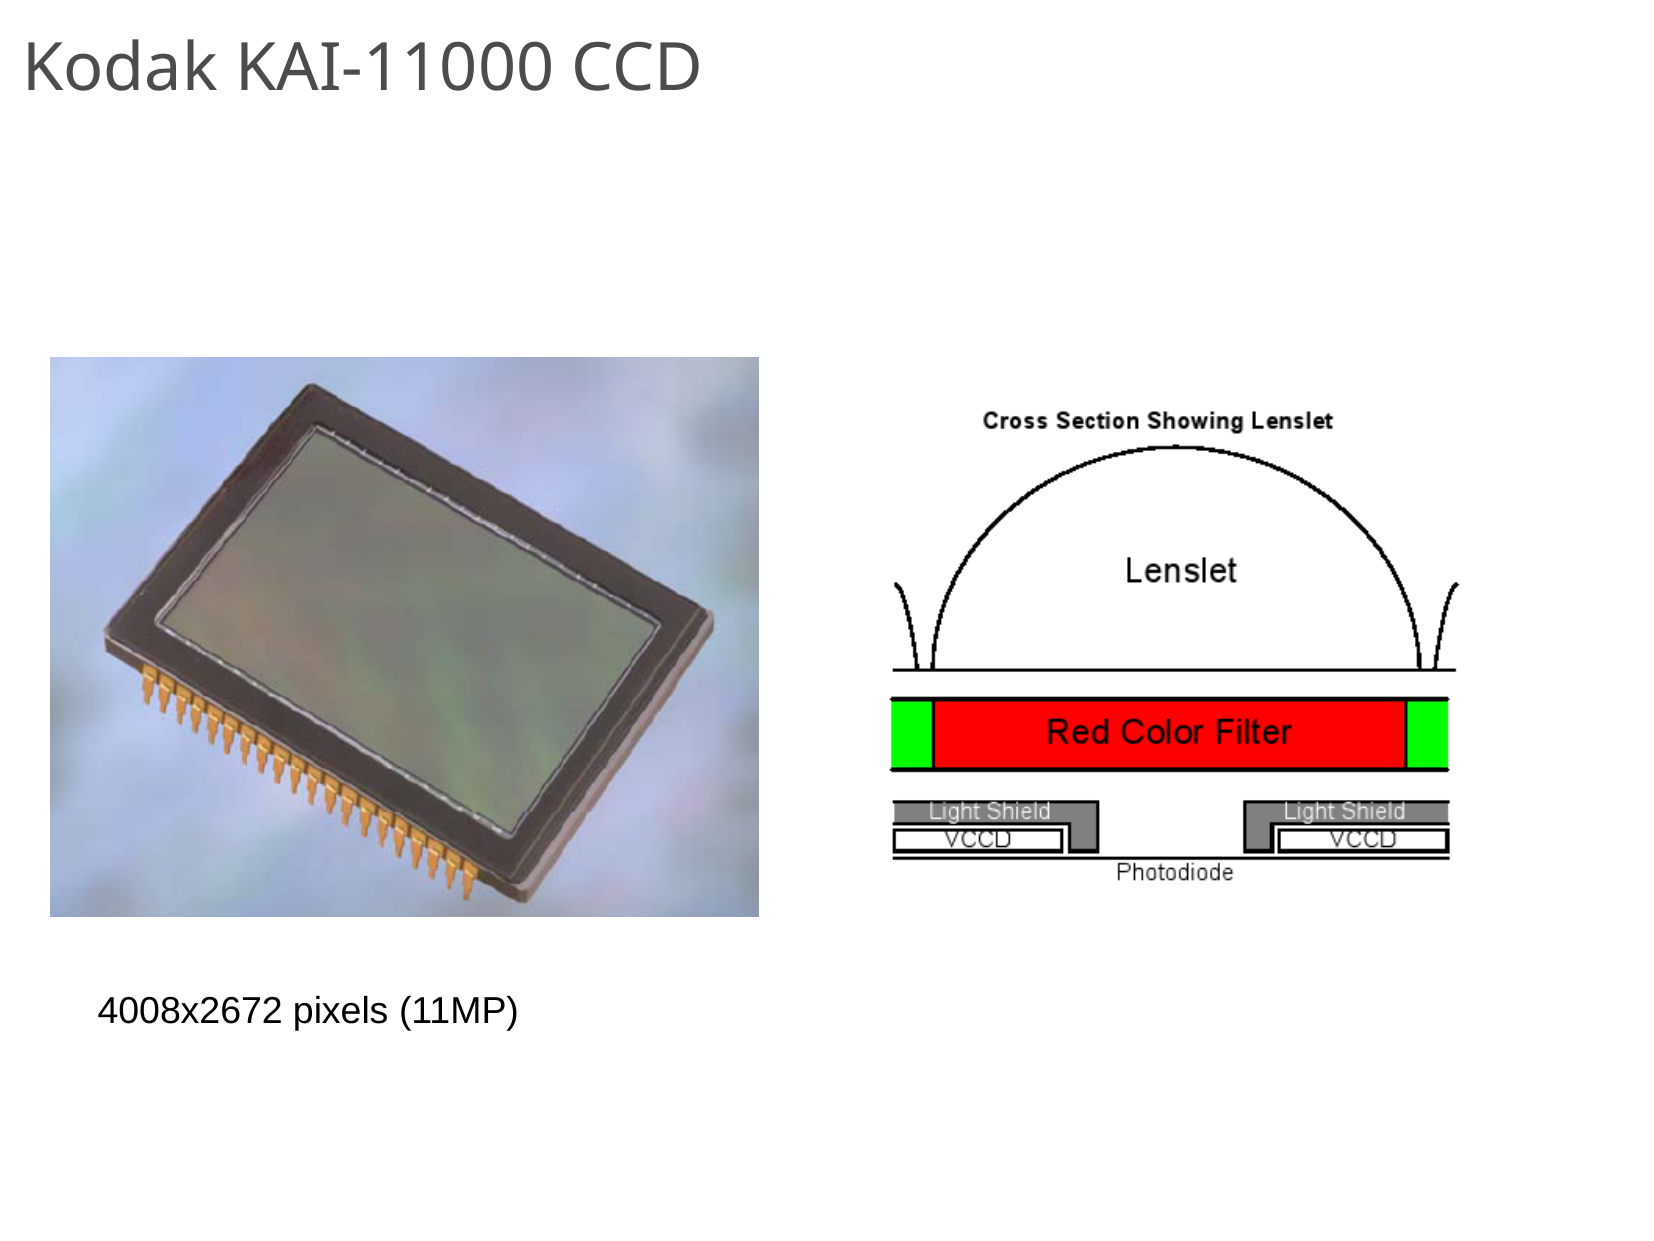

# Kodak KAI-11000 CCD
4008x2672 pixels (11MP)